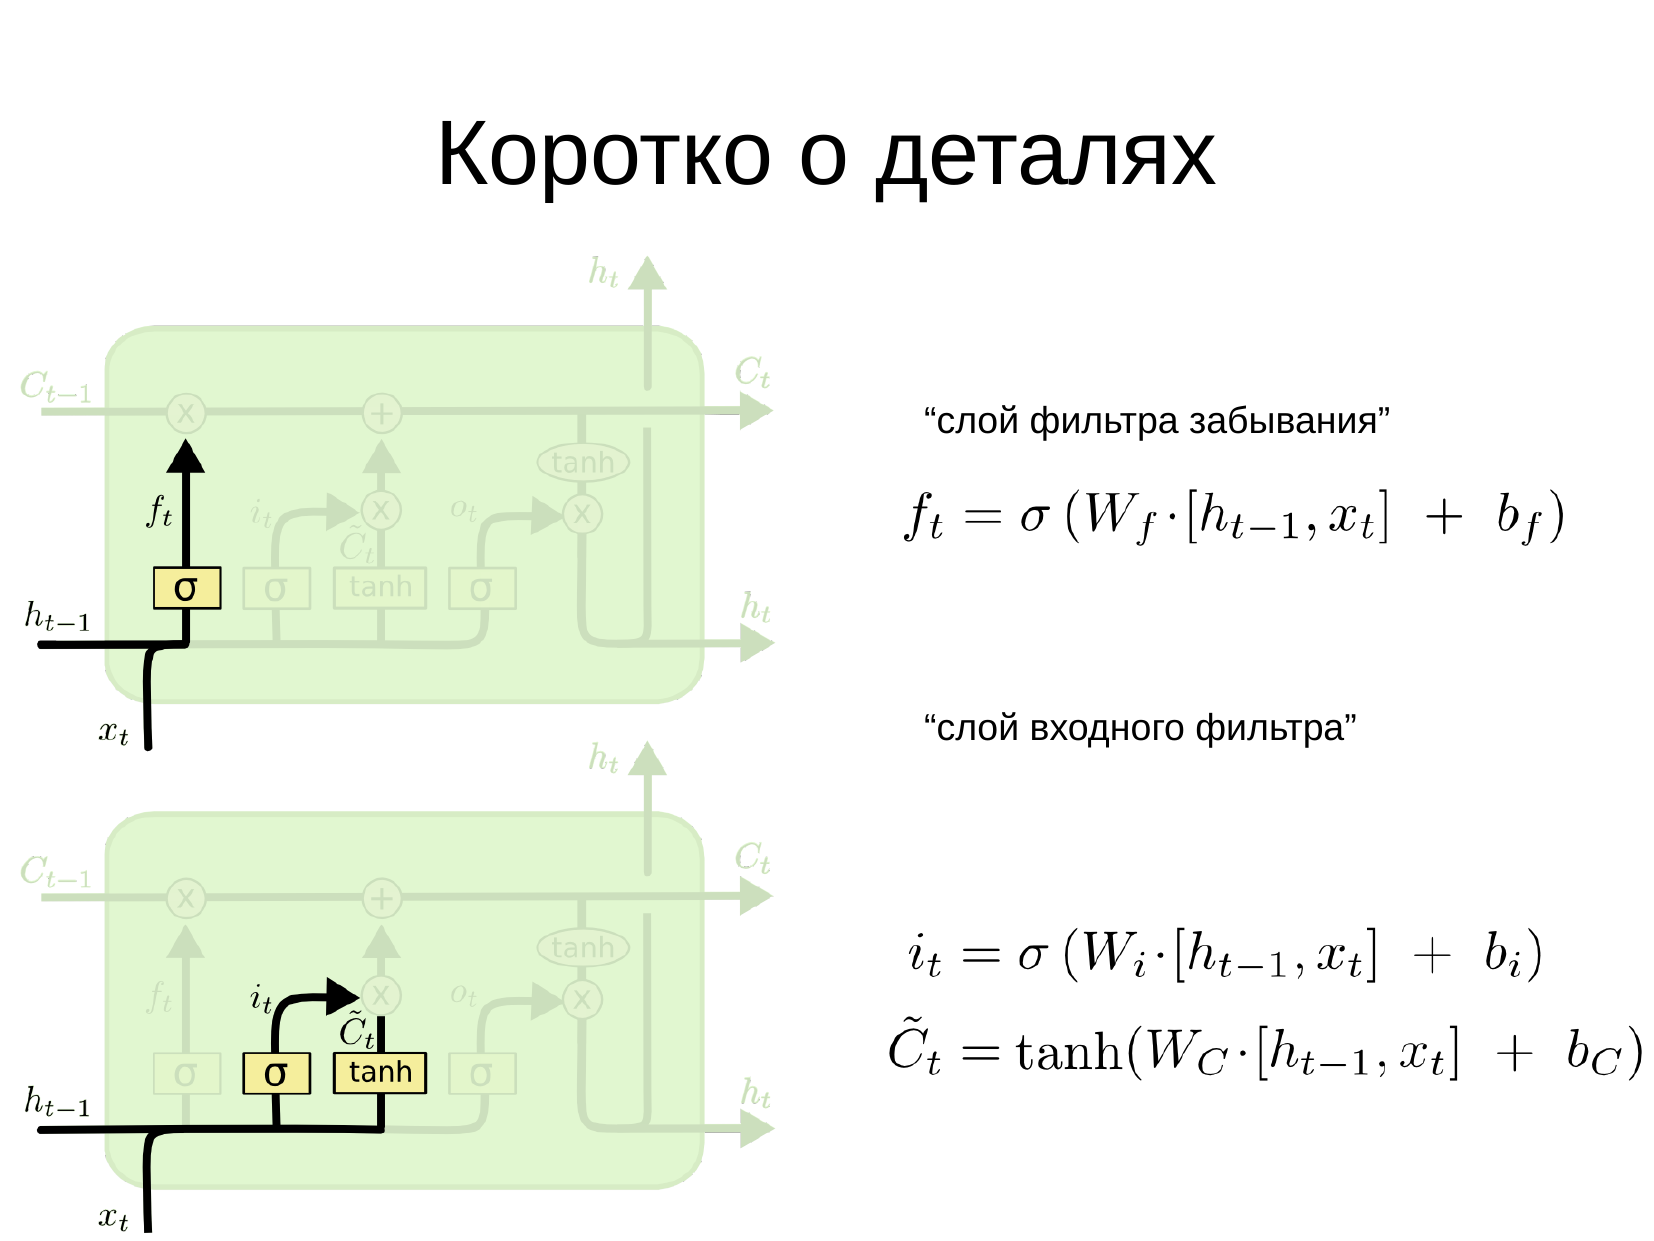

# Коротко о деталях
“слой фильтра забывания”
“слой входного фильтра”